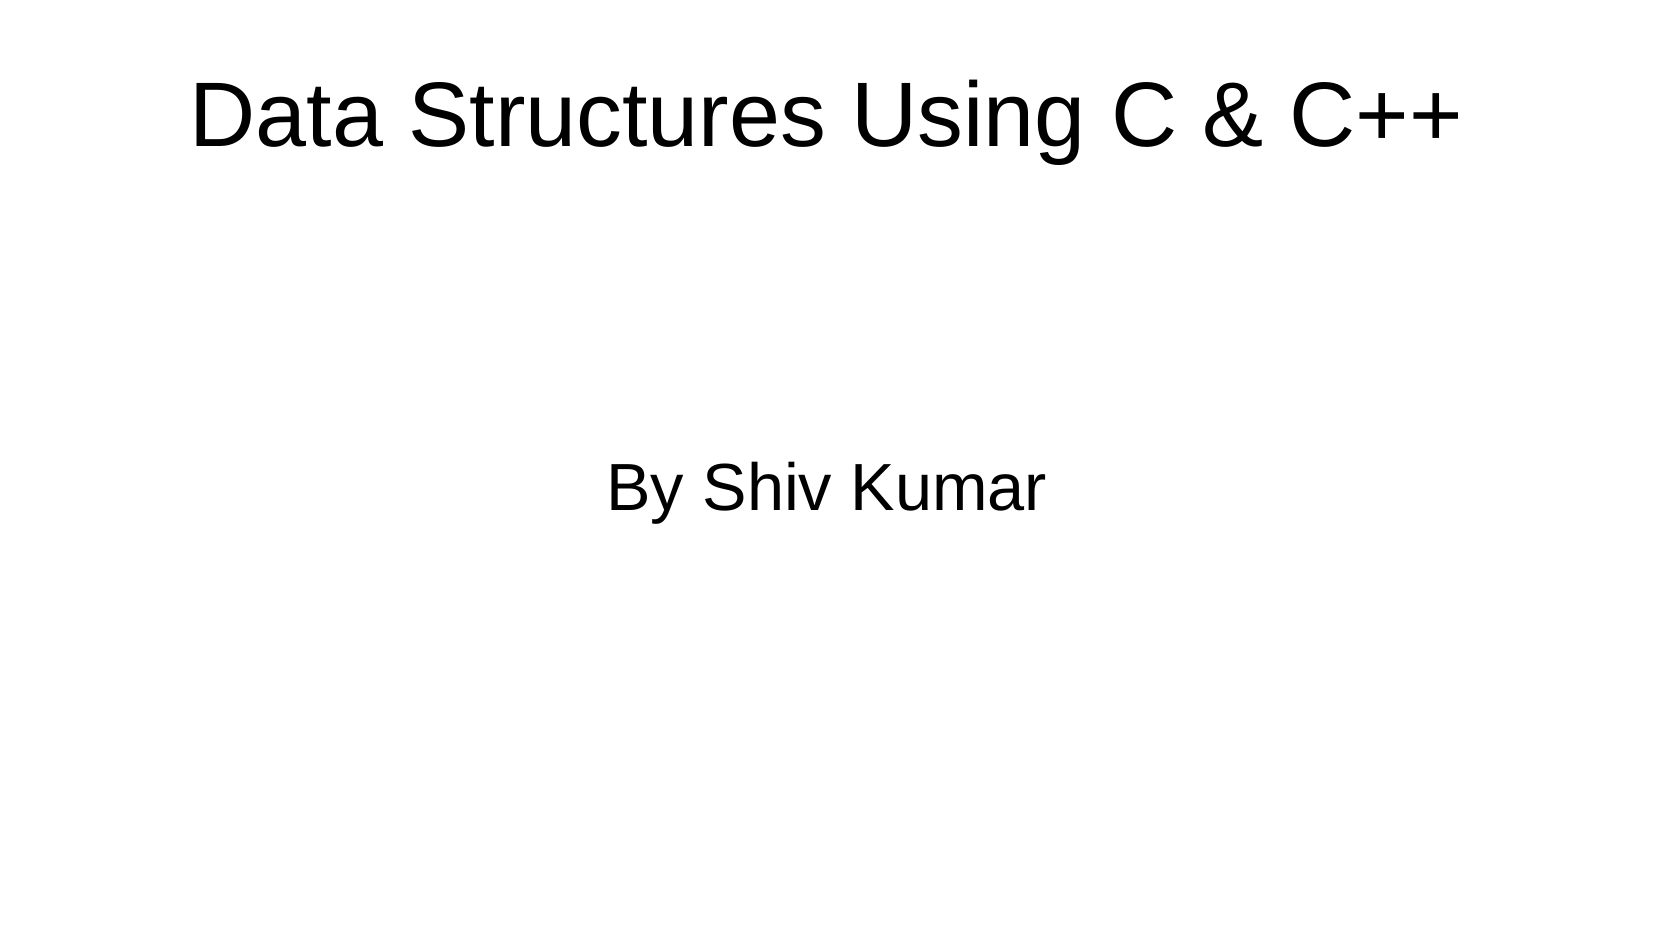

# Data Structures Using C & C++
By Shiv Kumar